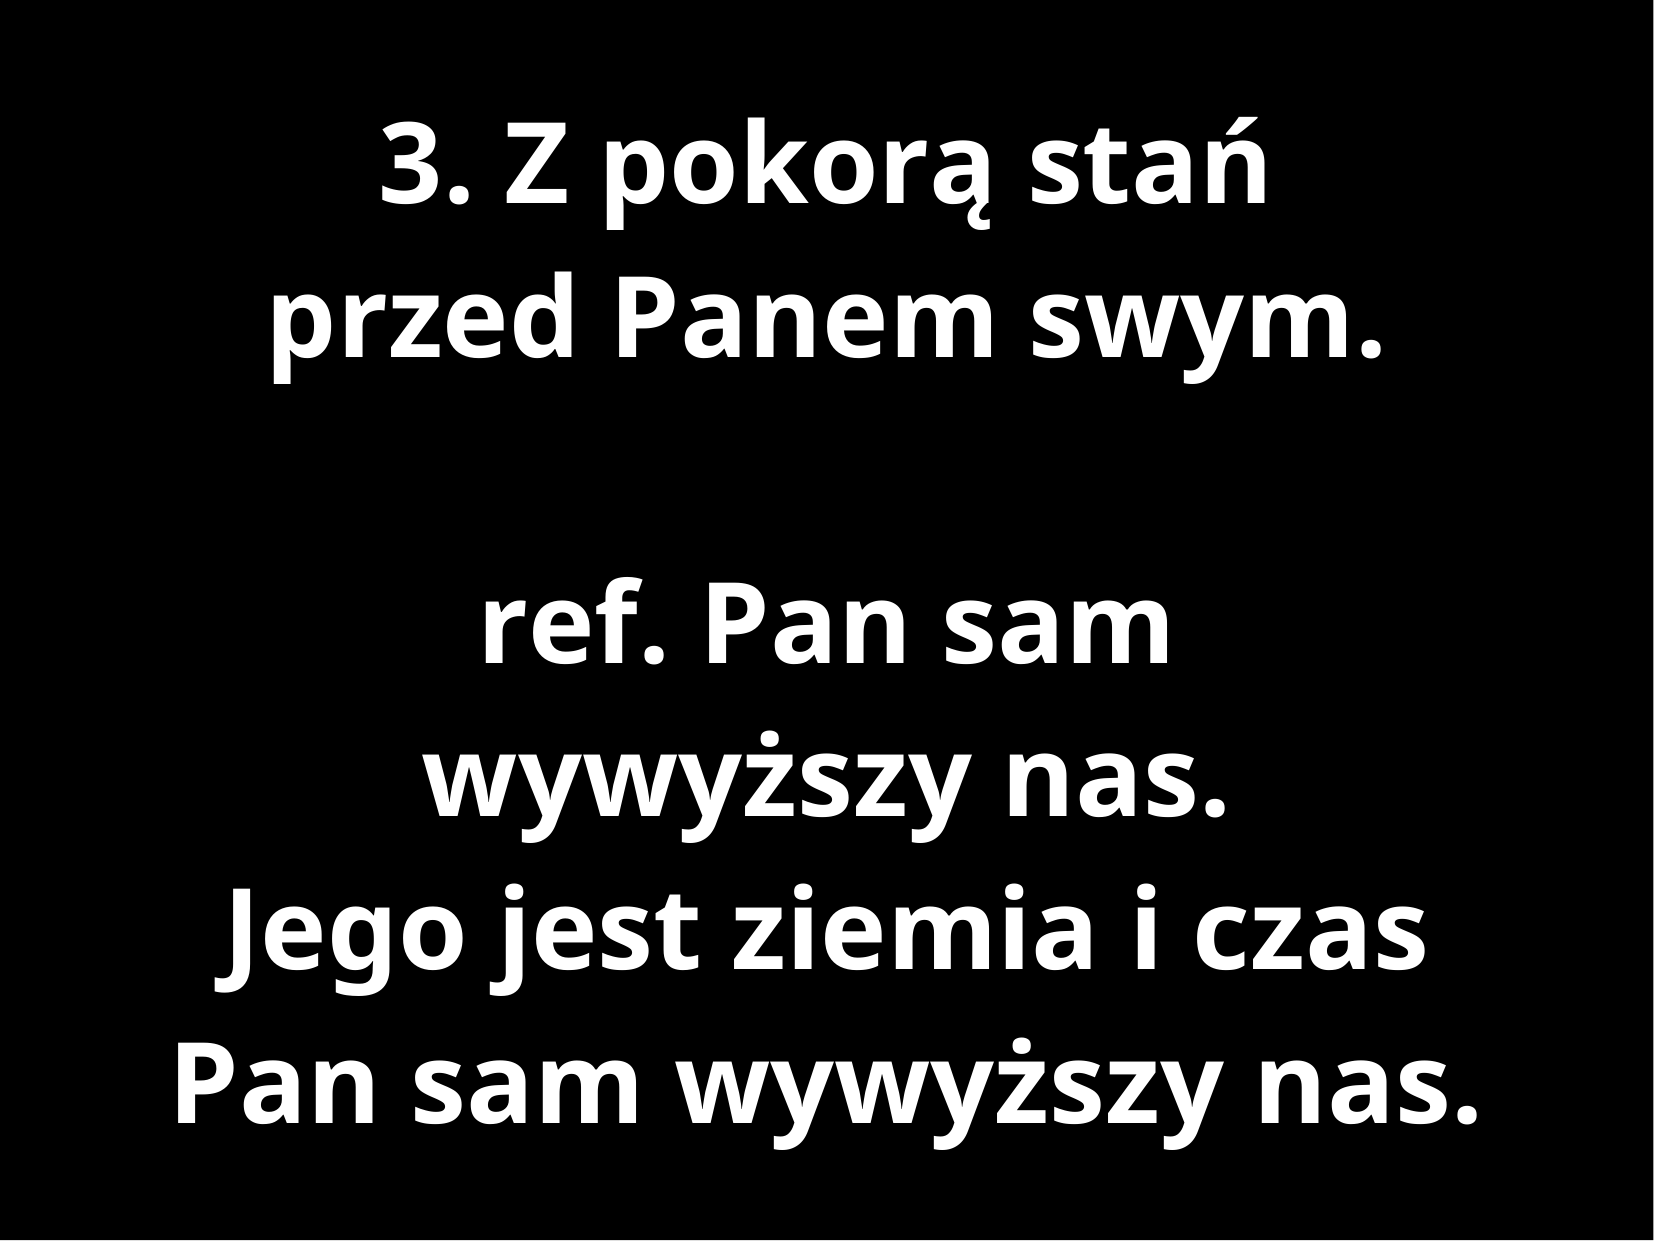

# 3. Z pokorą stań przed Panem swym. ref. Pan sam wywyższy nas. Jego jest ziemia i czas Pan sam wywyższy nas.